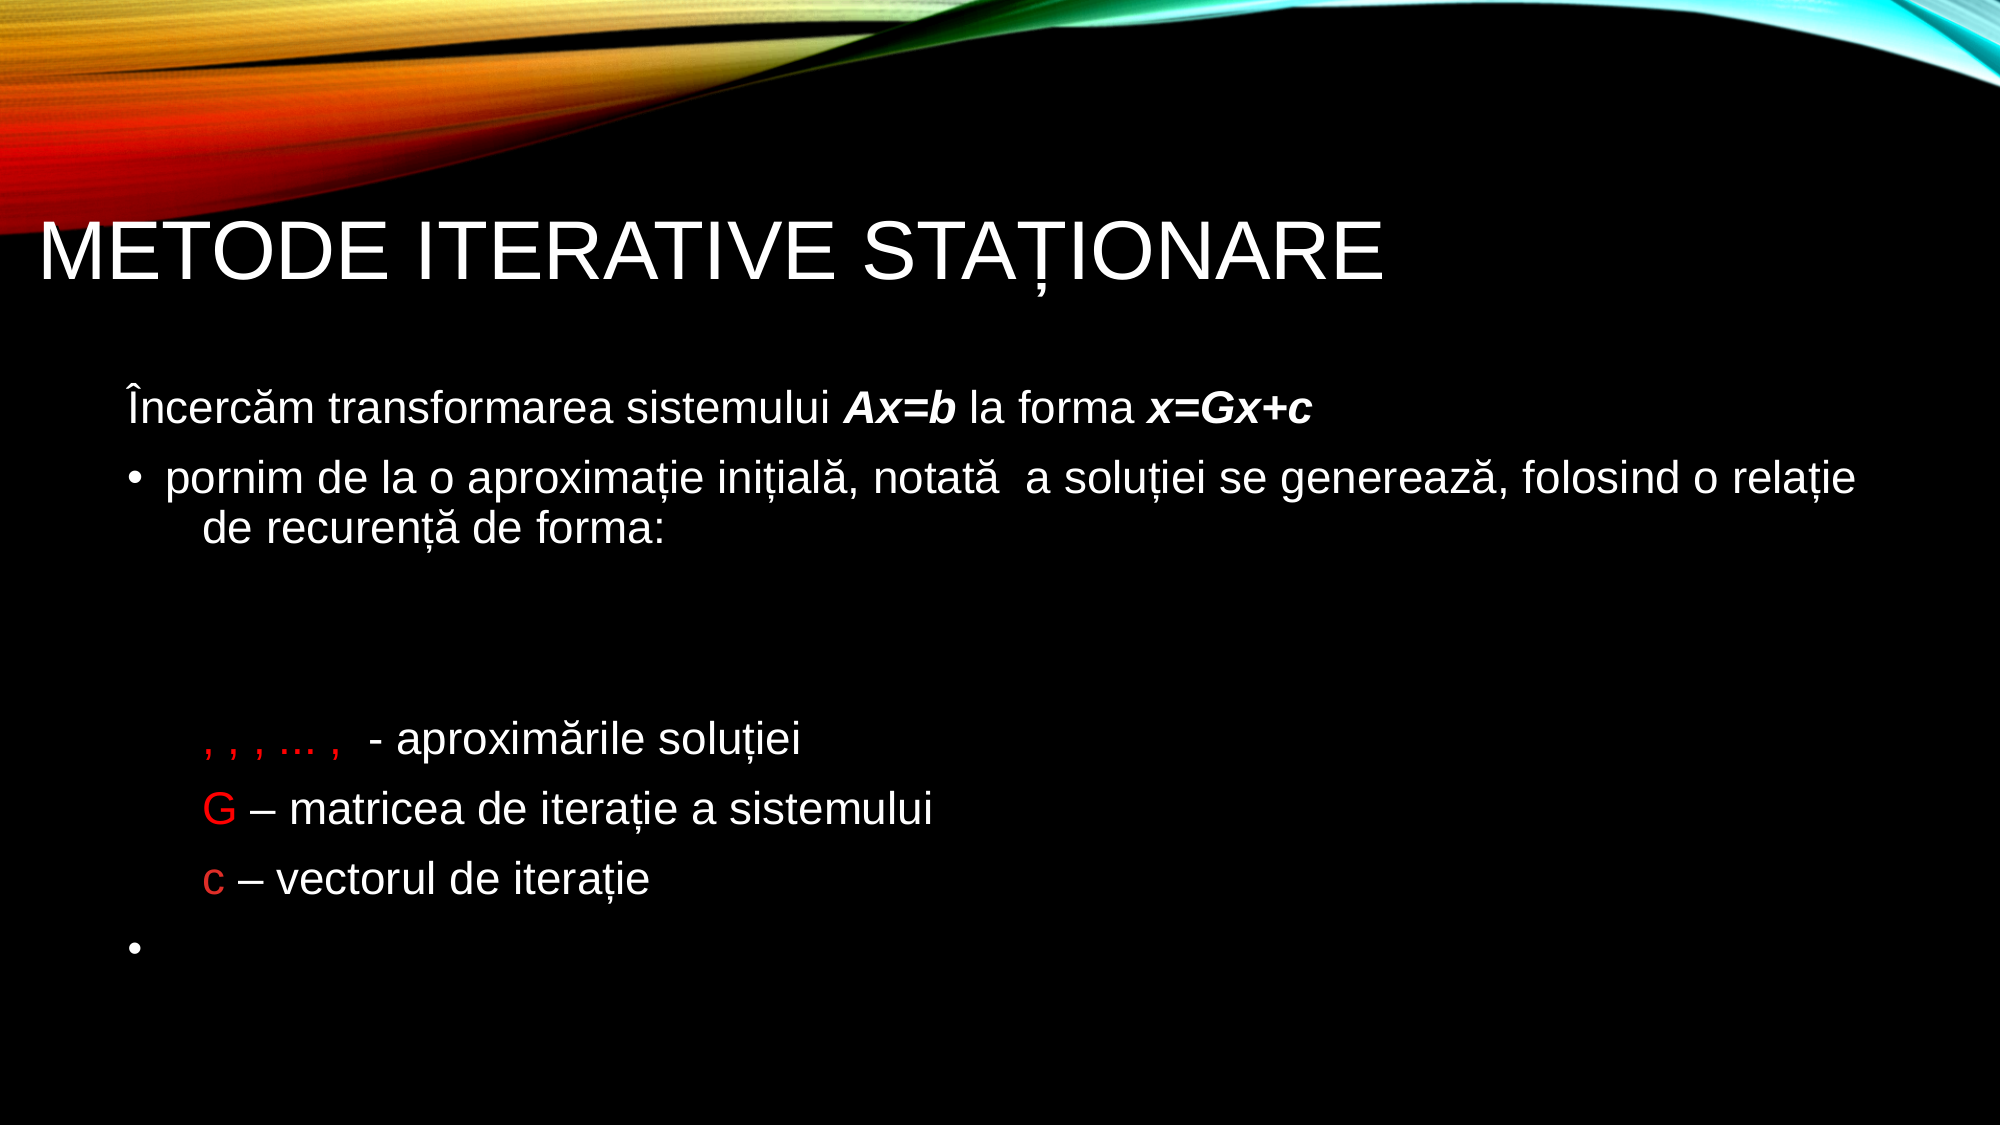

# METODE ITERATIVE staționare
Încercăm transformarea sistemului Ax=b la forma x=Gx+c
pornim de la o aproximație inițială, notată a soluției se generează, folosind o relație de recurență de forma:
	, , , ... , - aproximările soluției
	G – matricea de iterație a sistemului
	c – vectorul de iterație